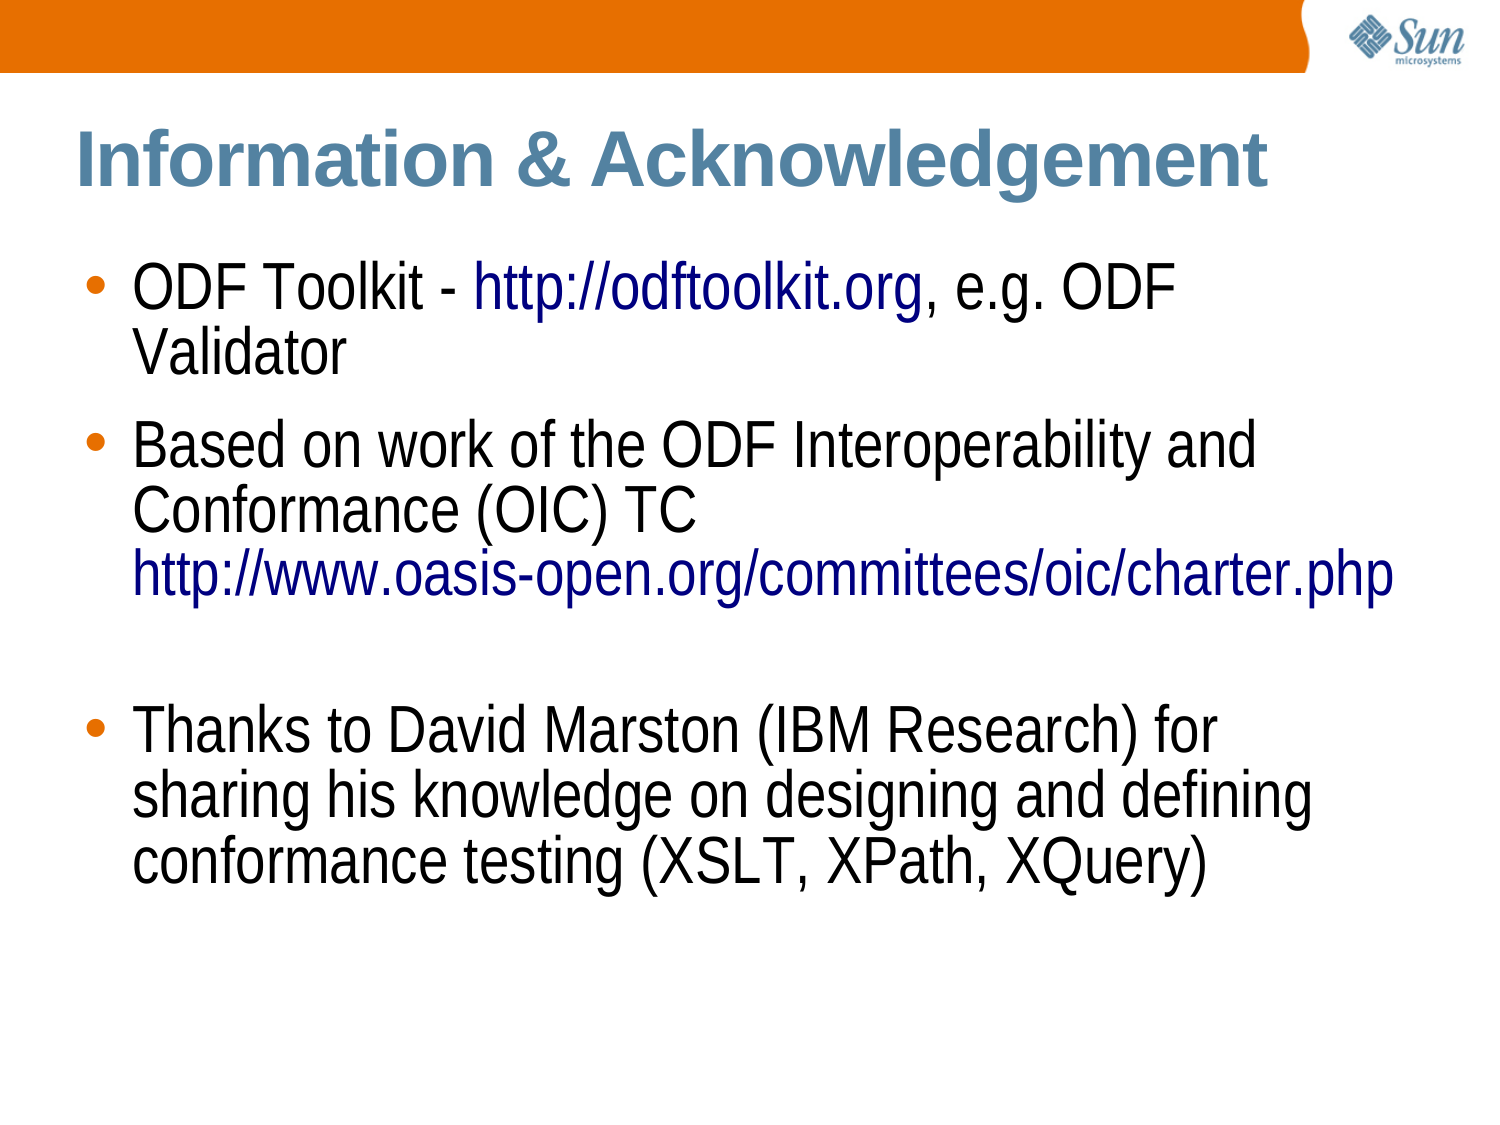

# Information & Acknowledgement
ODF Toolkit - http://odftoolkit.org, e.g. ODF Validator
Based on work of the ODF Interoperability and Conformance (OIC) TC http://www.oasis-open.org/committees/oic/charter.php
Thanks to David Marston (IBM Research) for sharing his knowledge on designing and defining conformance testing (XSLT, XPath, XQuery)